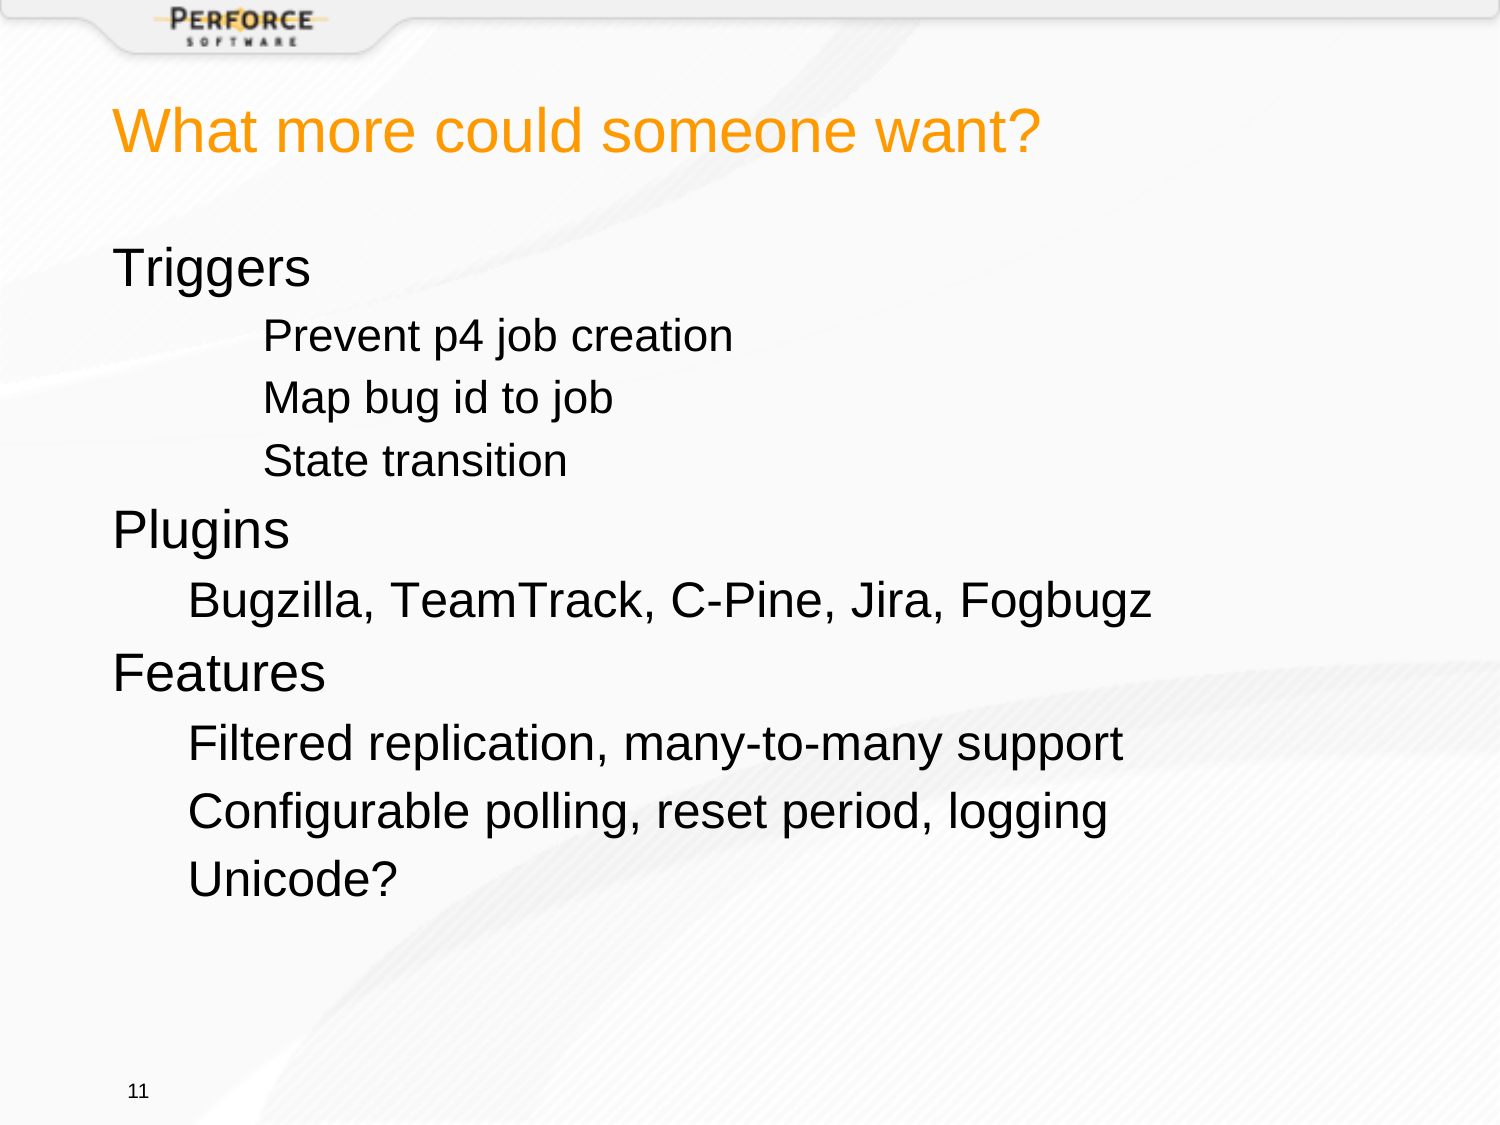

# What more could someone want?
Triggers
Prevent p4 job creation
Map bug id to job
State transition
Plugins
Bugzilla, TeamTrack, C-Pine, Jira, Fogbugz
Features
Filtered replication, many-to-many support
Configurable polling, reset period, logging
Unicode?